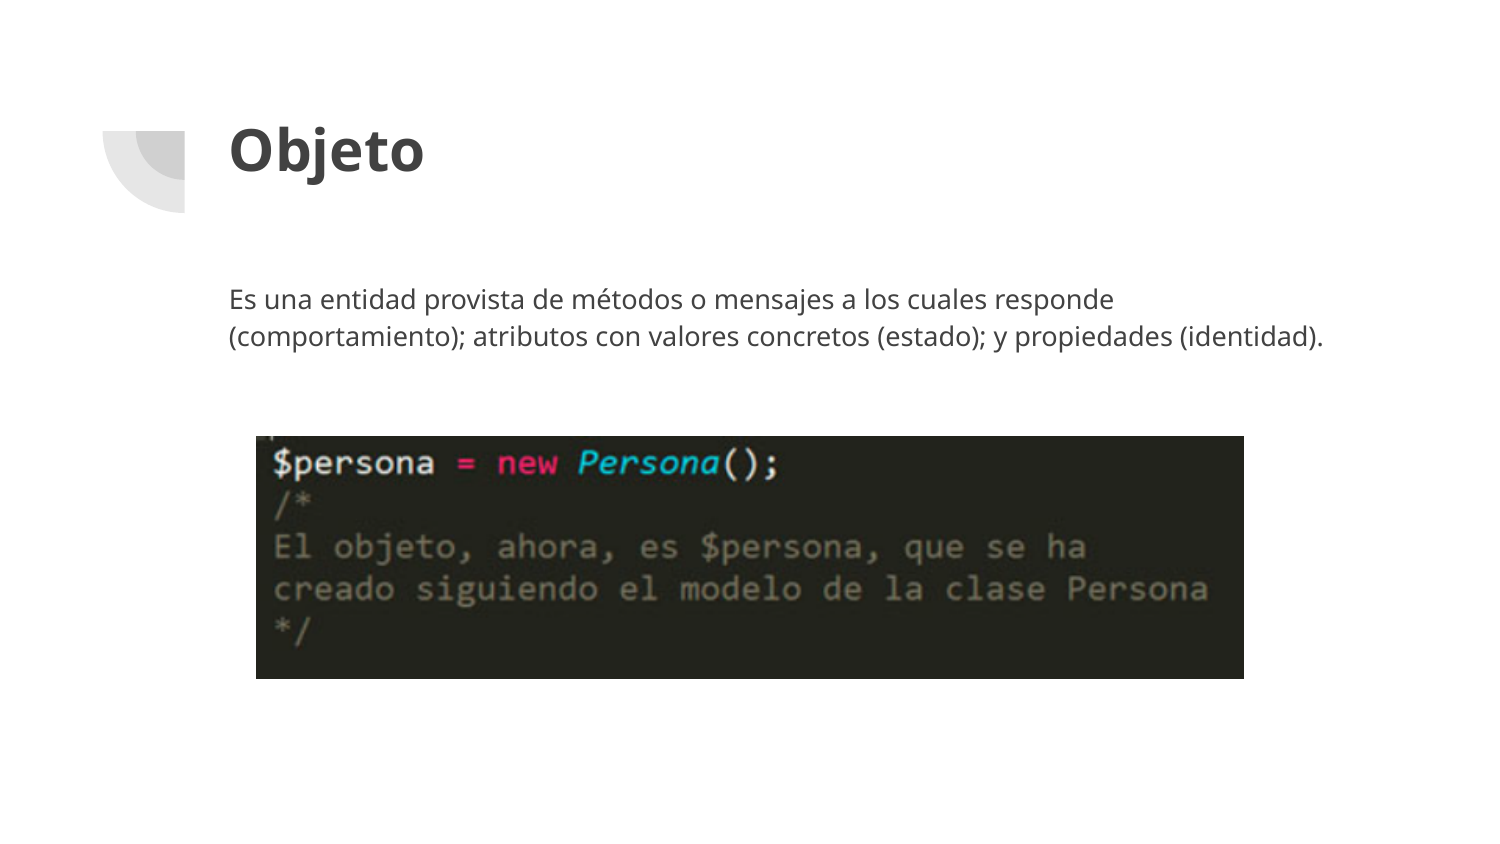

# Objeto
Es una entidad provista de métodos o mensajes a los cuales responde (comportamiento); atributos con valores concretos (estado); y propiedades (identidad).